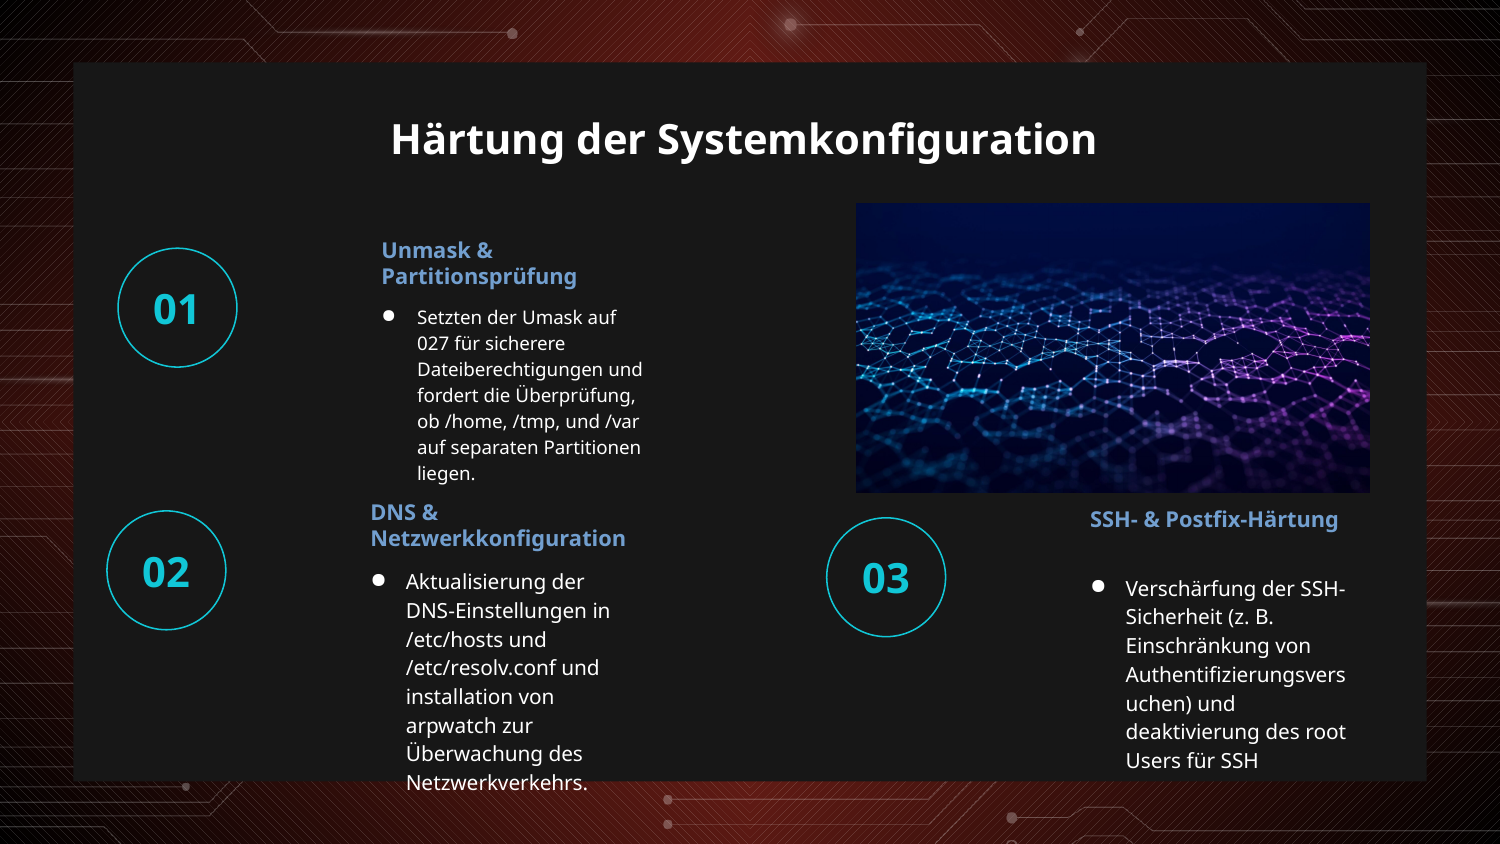

# Härtung der Systemkonfiguration
Unmask & Partitionsprüfung
01
Setzten der Umask auf 027 für sicherere Dateiberechtigungen und fordert die Überprüfung, ob /home, /tmp, und /var auf separaten Partitionen liegen.
DNS & Netzwerkkonfiguration
02
Aktualisierung der DNS-Einstellungen in /etc/hosts und /etc/resolv.conf und installation von arpwatch zur Überwachung des Netzwerkverkehrs.
SSH- & Postfix-Härtung
03
Verschärfung der SSH-Sicherheit (z. B. Einschränkung von Authentifizierungsversuchen) und deaktivierung des root Users für SSH